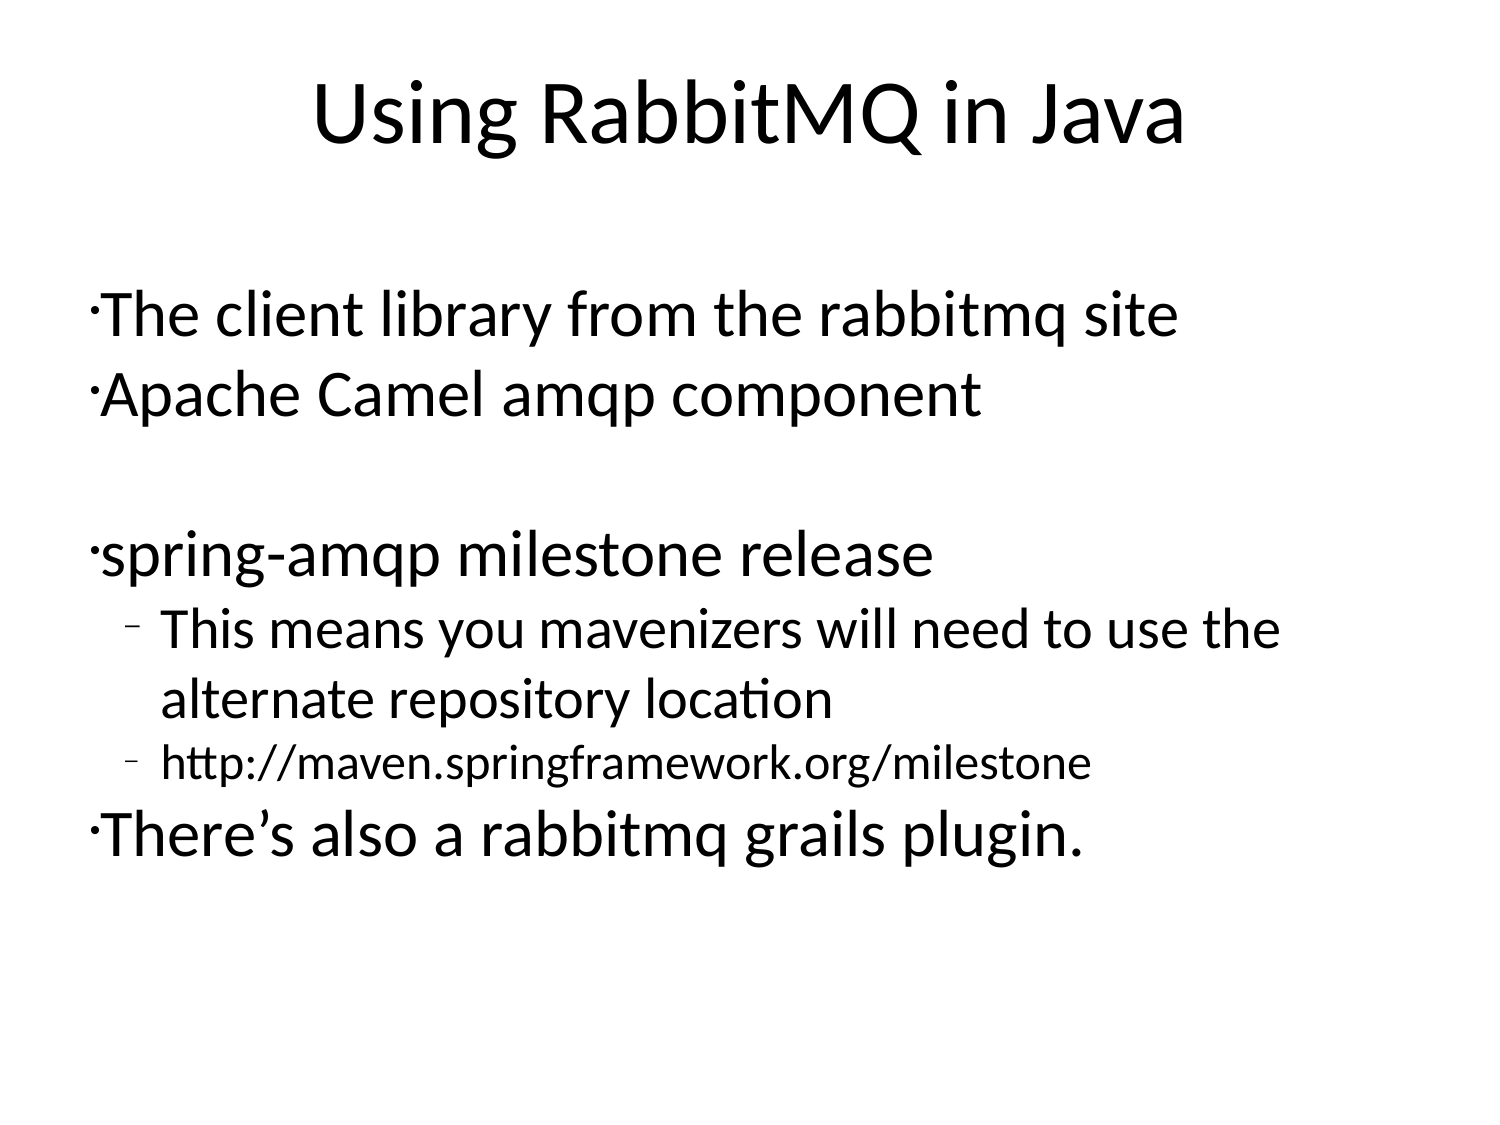

Using RabbitMQ in Java
The client library from the rabbitmq site
Apache Camel amqp component
spring-amqp milestone release
This means you mavenizers will need to use the alternate repository location
http://maven.springframework.org/milestone
There’s also a rabbitmq grails plugin.